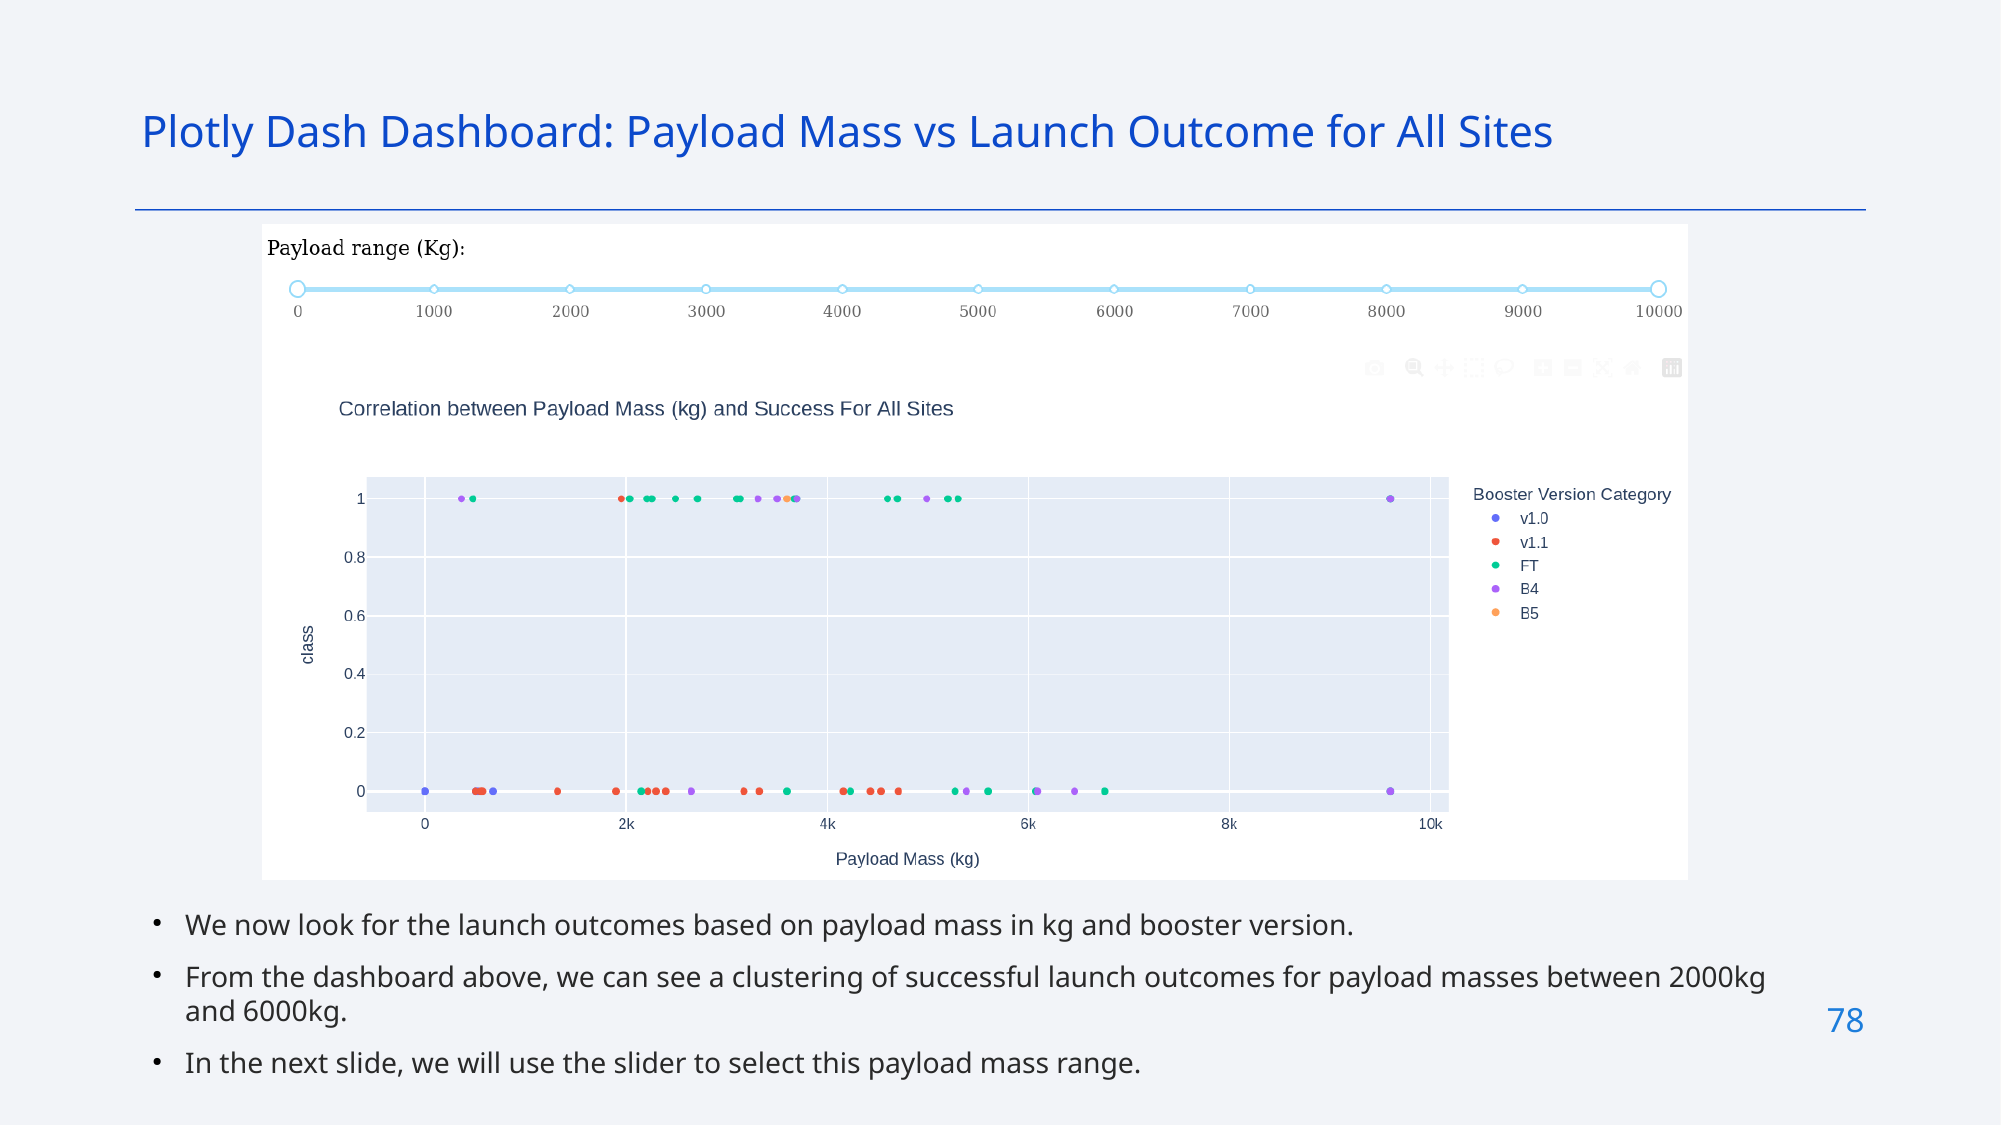

Plotly Dash Dashboard: Payload Mass vs Launch Outcome for All Sites
# We now look for the launch outcomes based on payload mass in kg and booster version.
From the dashboard above, we can see a clustering of successful launch outcomes for payload masses between 2000kg and 6000kg.
In the next slide, we will use the slider to select this payload mass range.
78